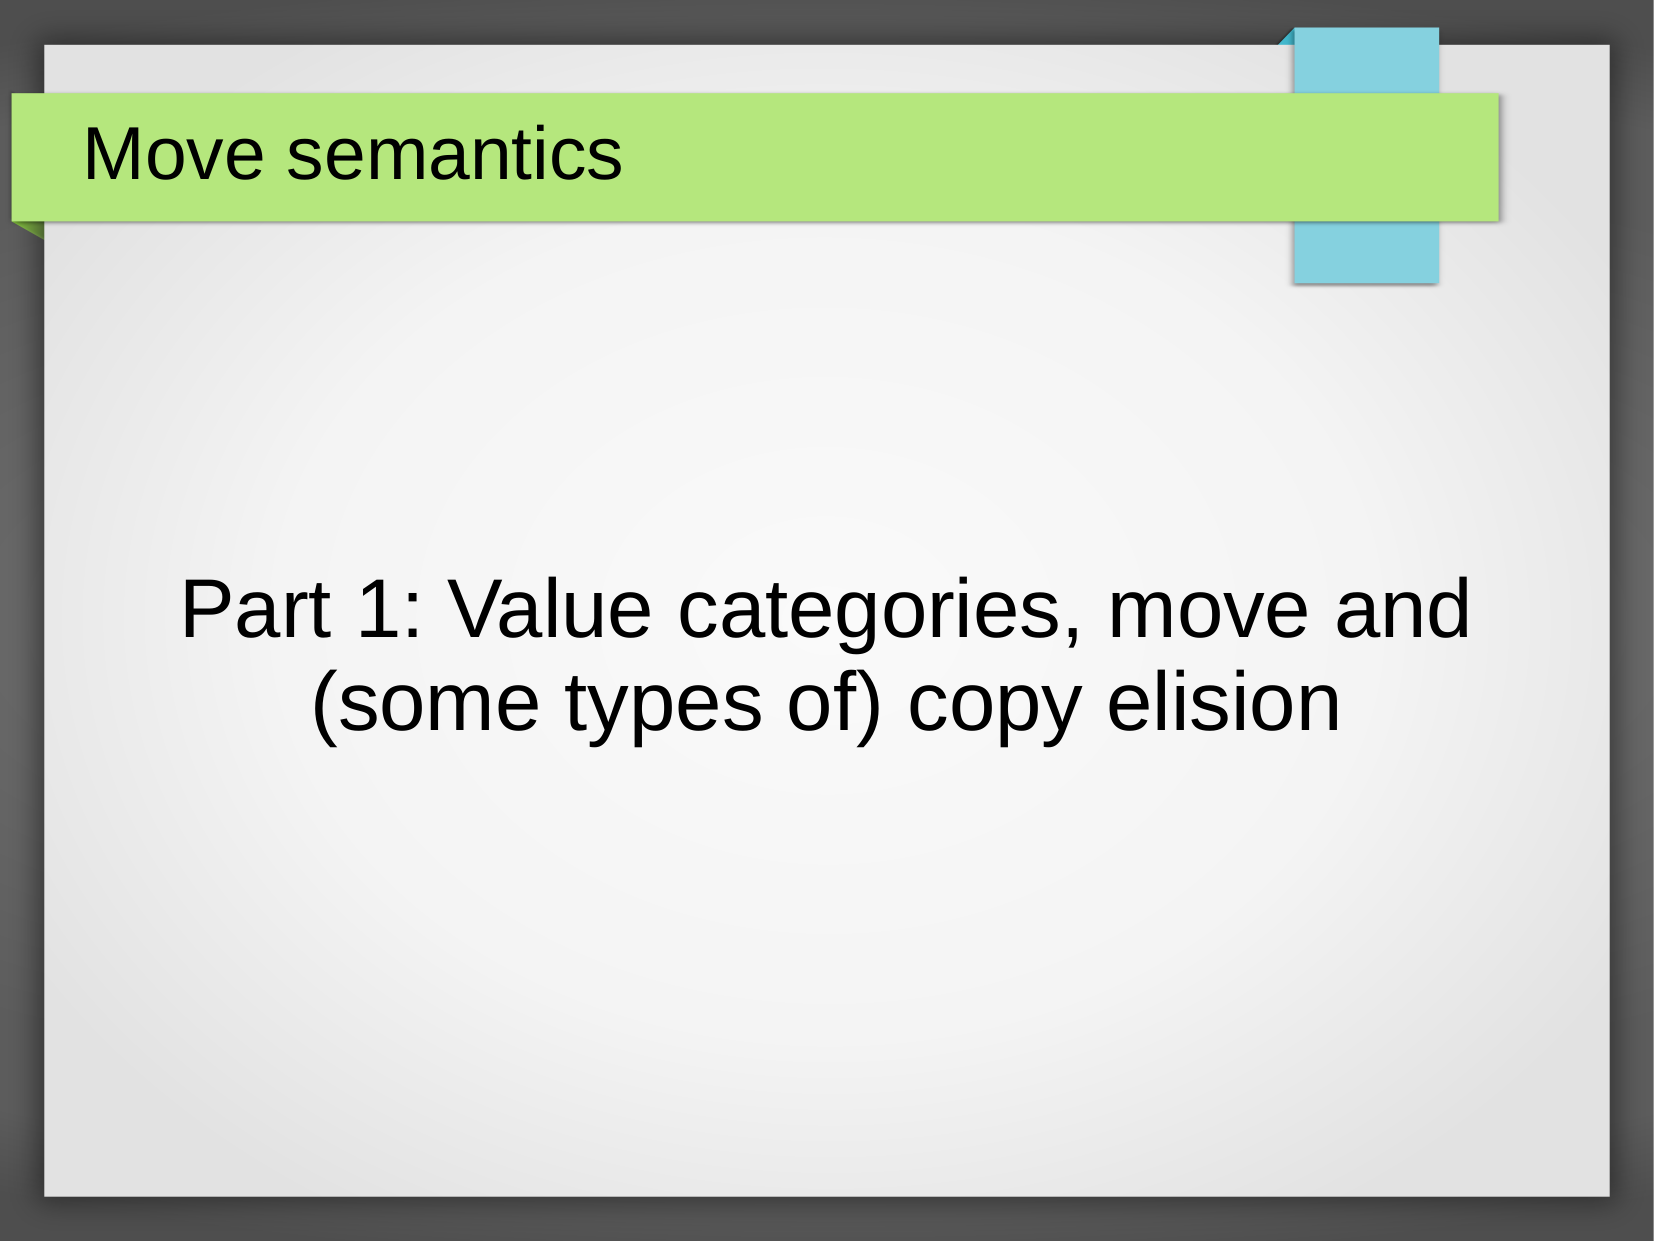

# Move semantics
Part 1: Value categories, move and (some types of) copy elision